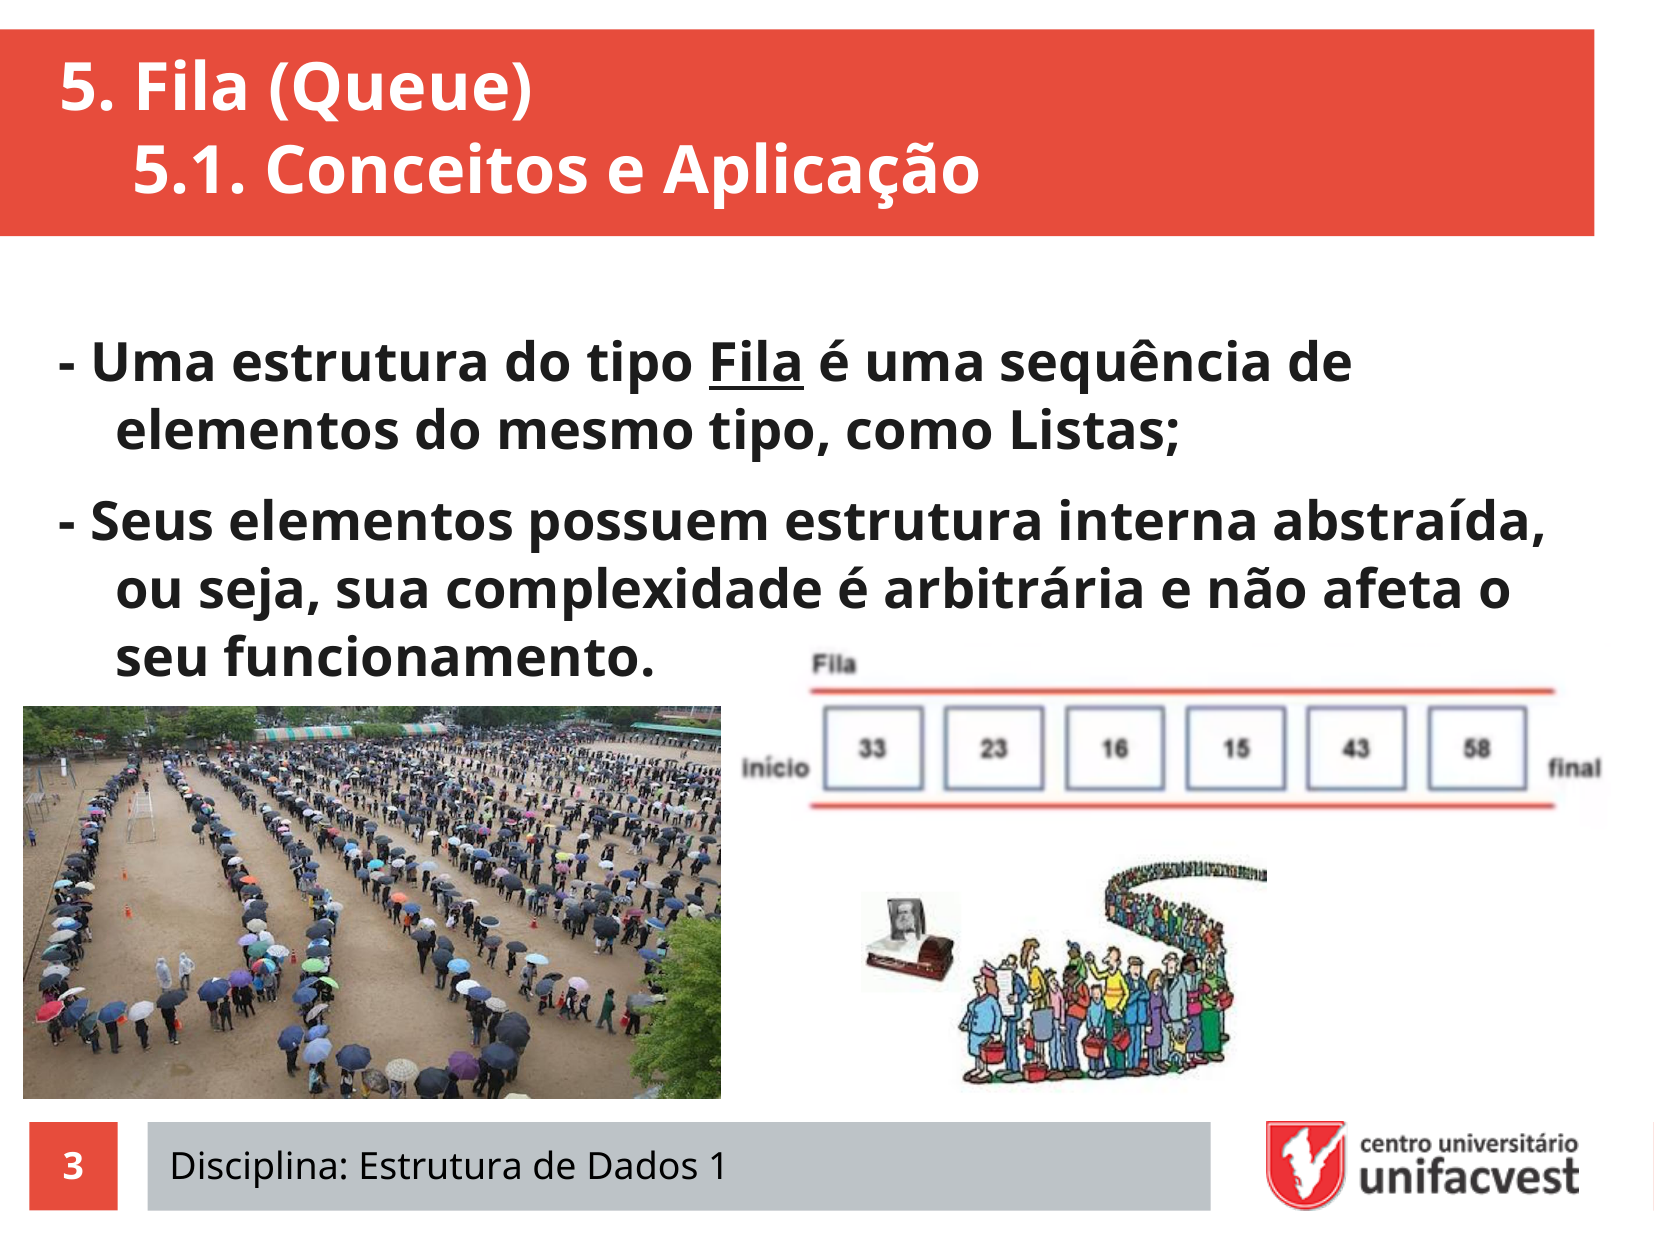

# 5. Fila (Queue) 5.1. Conceitos e Aplicação
- Uma estrutura do tipo Fila é uma sequência de elementos do mesmo tipo, como Listas;
- Seus elementos possuem estrutura interna abstraída, ou seja, sua complexidade é arbitrária e não afeta o seu funcionamento.
3
Disciplina: Estrutura de Dados 1